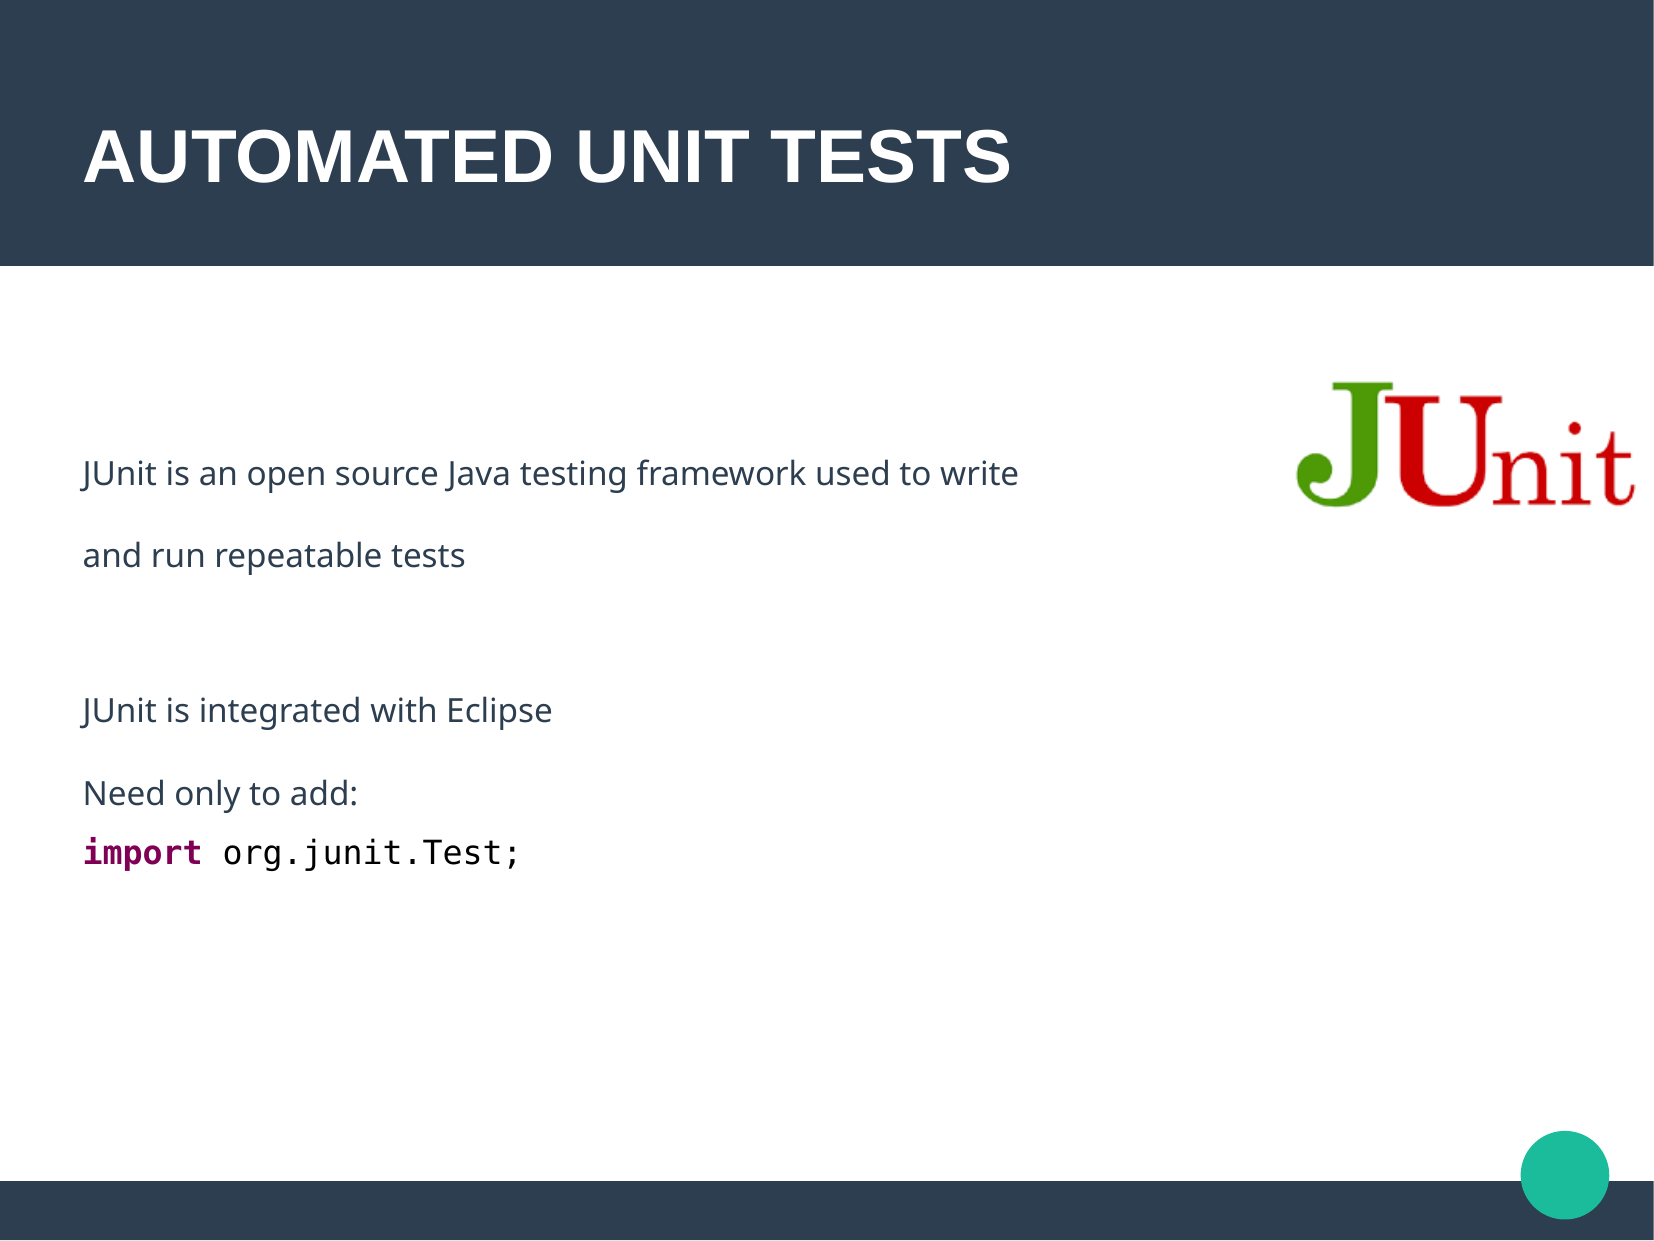

# AUTOMATED UNIT TESTS
JUnit is an open source Java testing framework used to write
and run repeatable tests
JUnit is integrated with Eclipse
Need only to add:
import org.junit.Test;